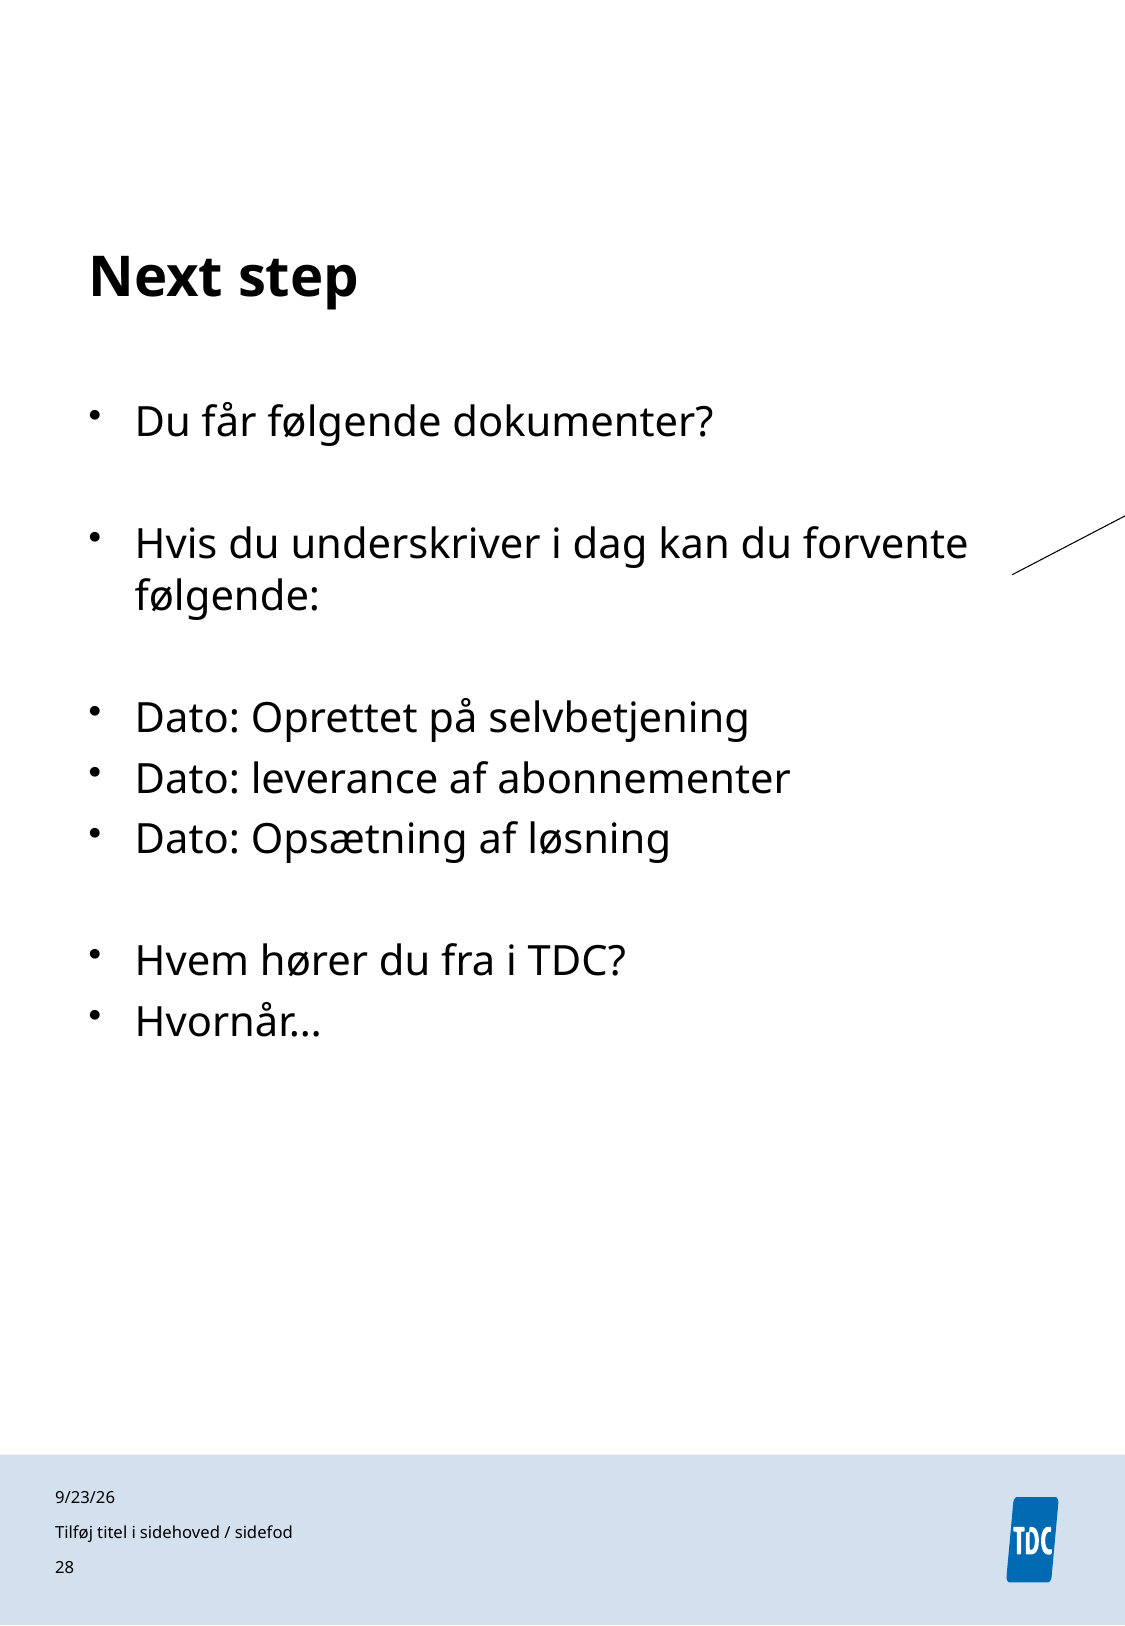

# Next step
Input fra Asger – Ej taget stilling endnu
Du får følgende dokumenter?
Hvis du underskriver i dag kan du forvente følgende:
Dato: Oprettet på selvbetjening
Dato: leverance af abonnementer
Dato: Opsætning af løsning
Hvem hører du fra i TDC?
Hvornår…
Tilføj titel i sidehoved / sidefod